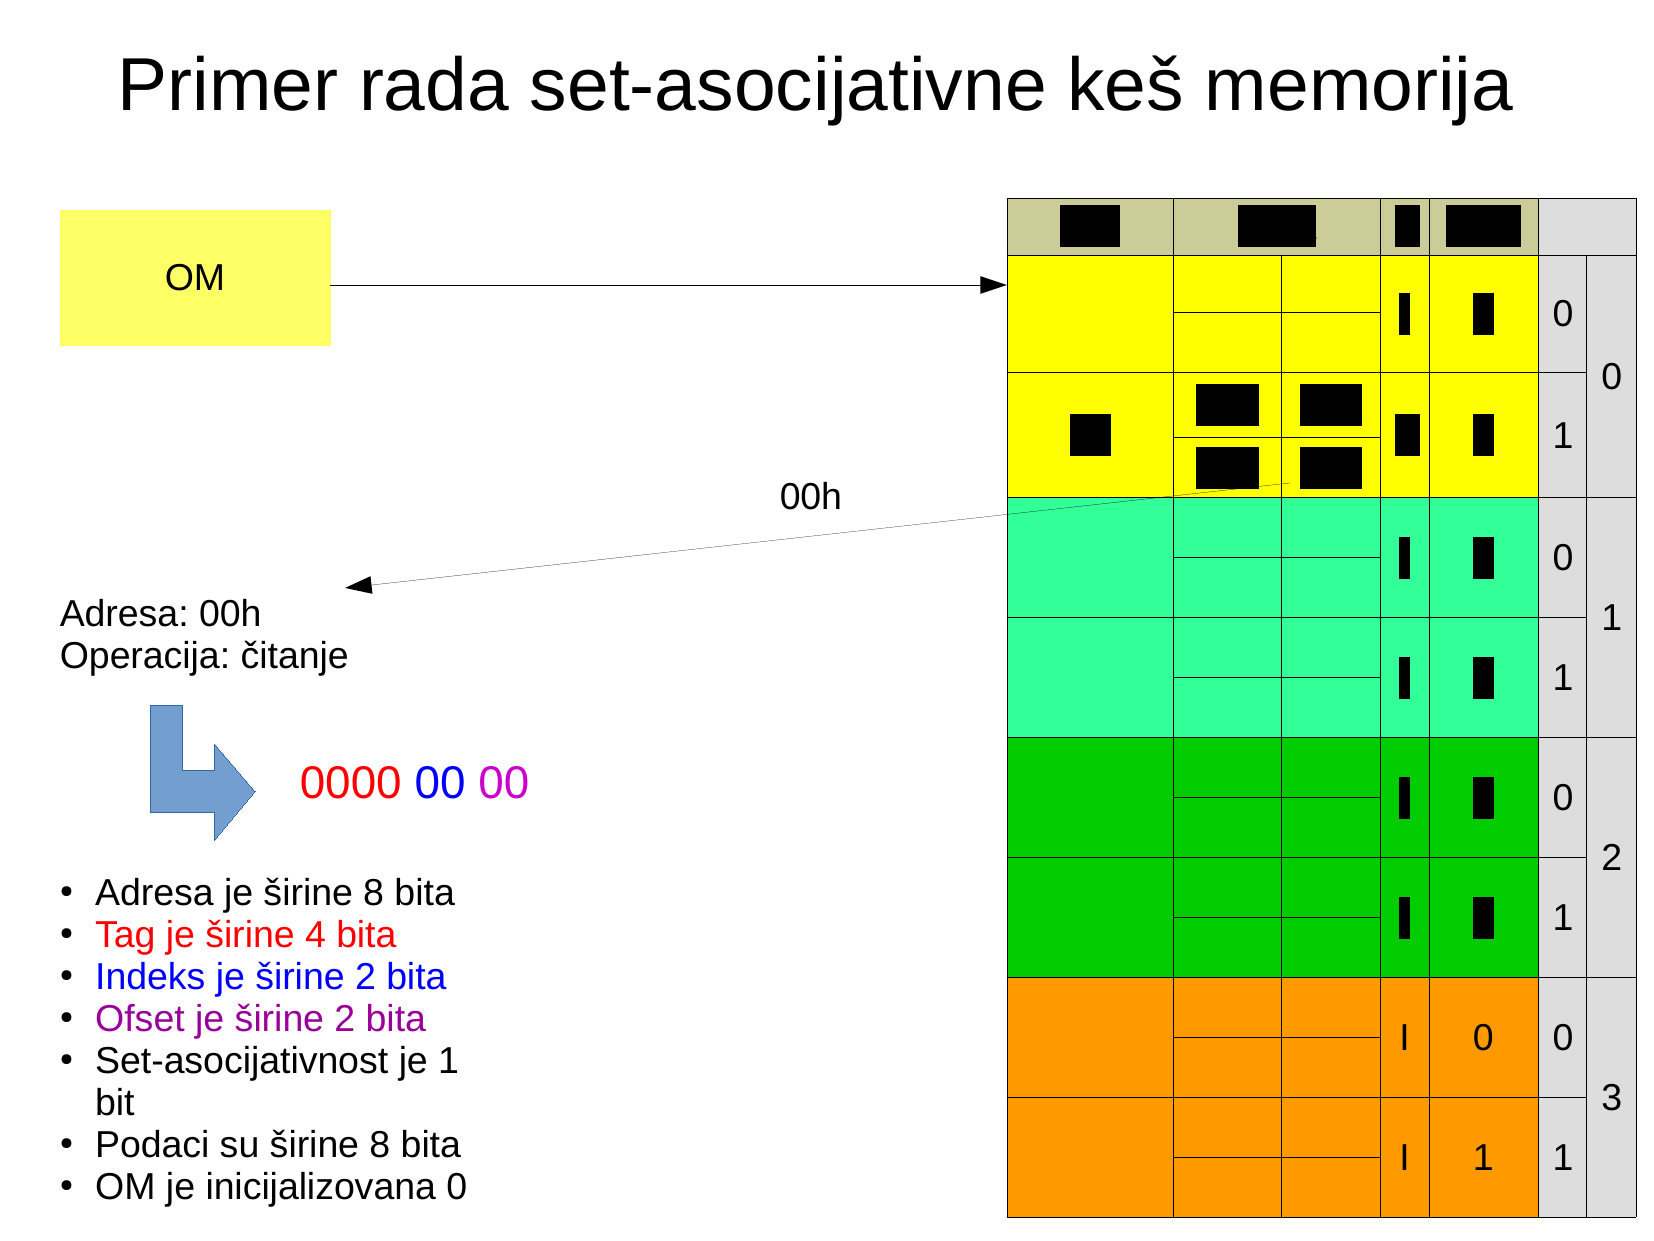

# Primer rada set-asocijativne keš memorija
| Tag | Data | | S | LRU | | |
| --- | --- | --- | --- | --- | --- | --- |
| | | | I | 0 | 0 | 0 |
| | | | | | | |
| 0h | 00h | 00h | V | 1 | 1 | |
| | 00h | 00h | | | | |
| | | | I | 0 | 0 | 1 |
| | | | | | | |
| | | | I | 1 | 1 | |
| | | | | | | |
| | | | I | 0 | 0 | 2 |
| | | | | | | |
| | | | I | 1 | 1 | |
| | | | | | | |
| | | | I | 0 | 0 | 3 |
| | | | | | | |
| | | | I | 1 | 1 | |
| | | | | | | |
OM
00h
Adresa: 00h
Operacija: čitanje
0000 00 00
Adresa je širine 8 bita
Tag je širine 4 bita
Indeks je širine 2 bita
Ofset je širine 2 bita
Set-asocijativnost je 1 bit
Podaci su širine 8 bita
OM je inicijalizovana 0